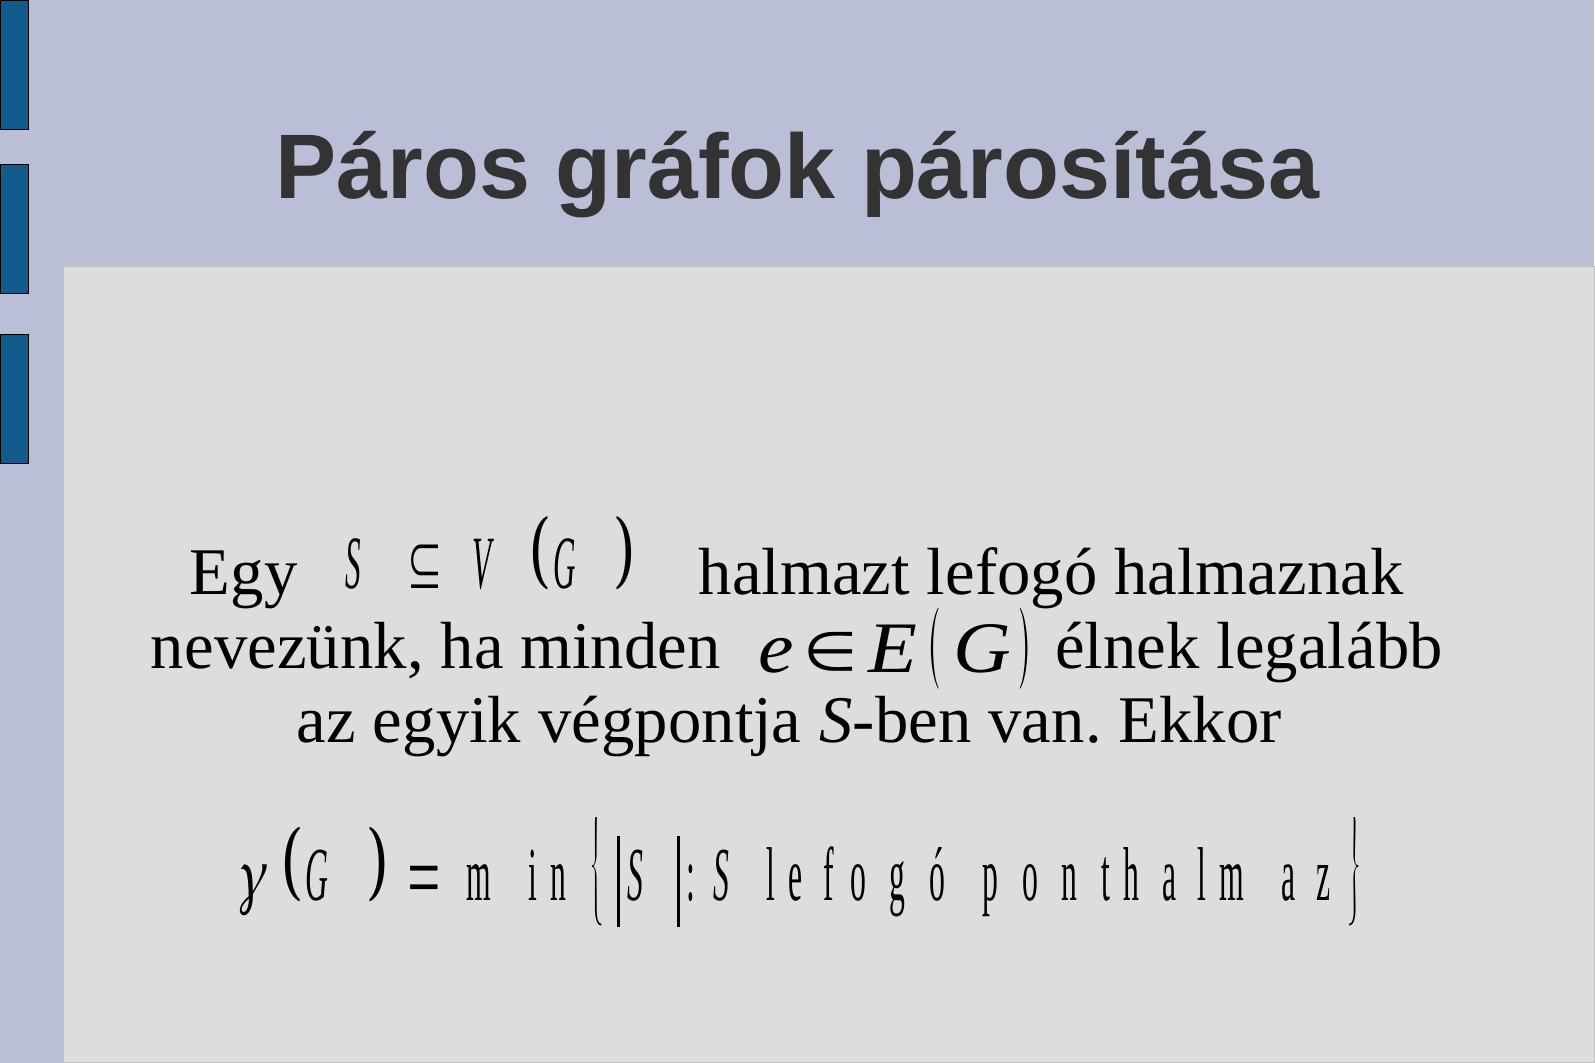

# Páros gráfok párosítása
Egy halmazt lefogó halmaznak nevezünk, ha minden élnek legalább az egyik végpontja S-ben van. Ekkor